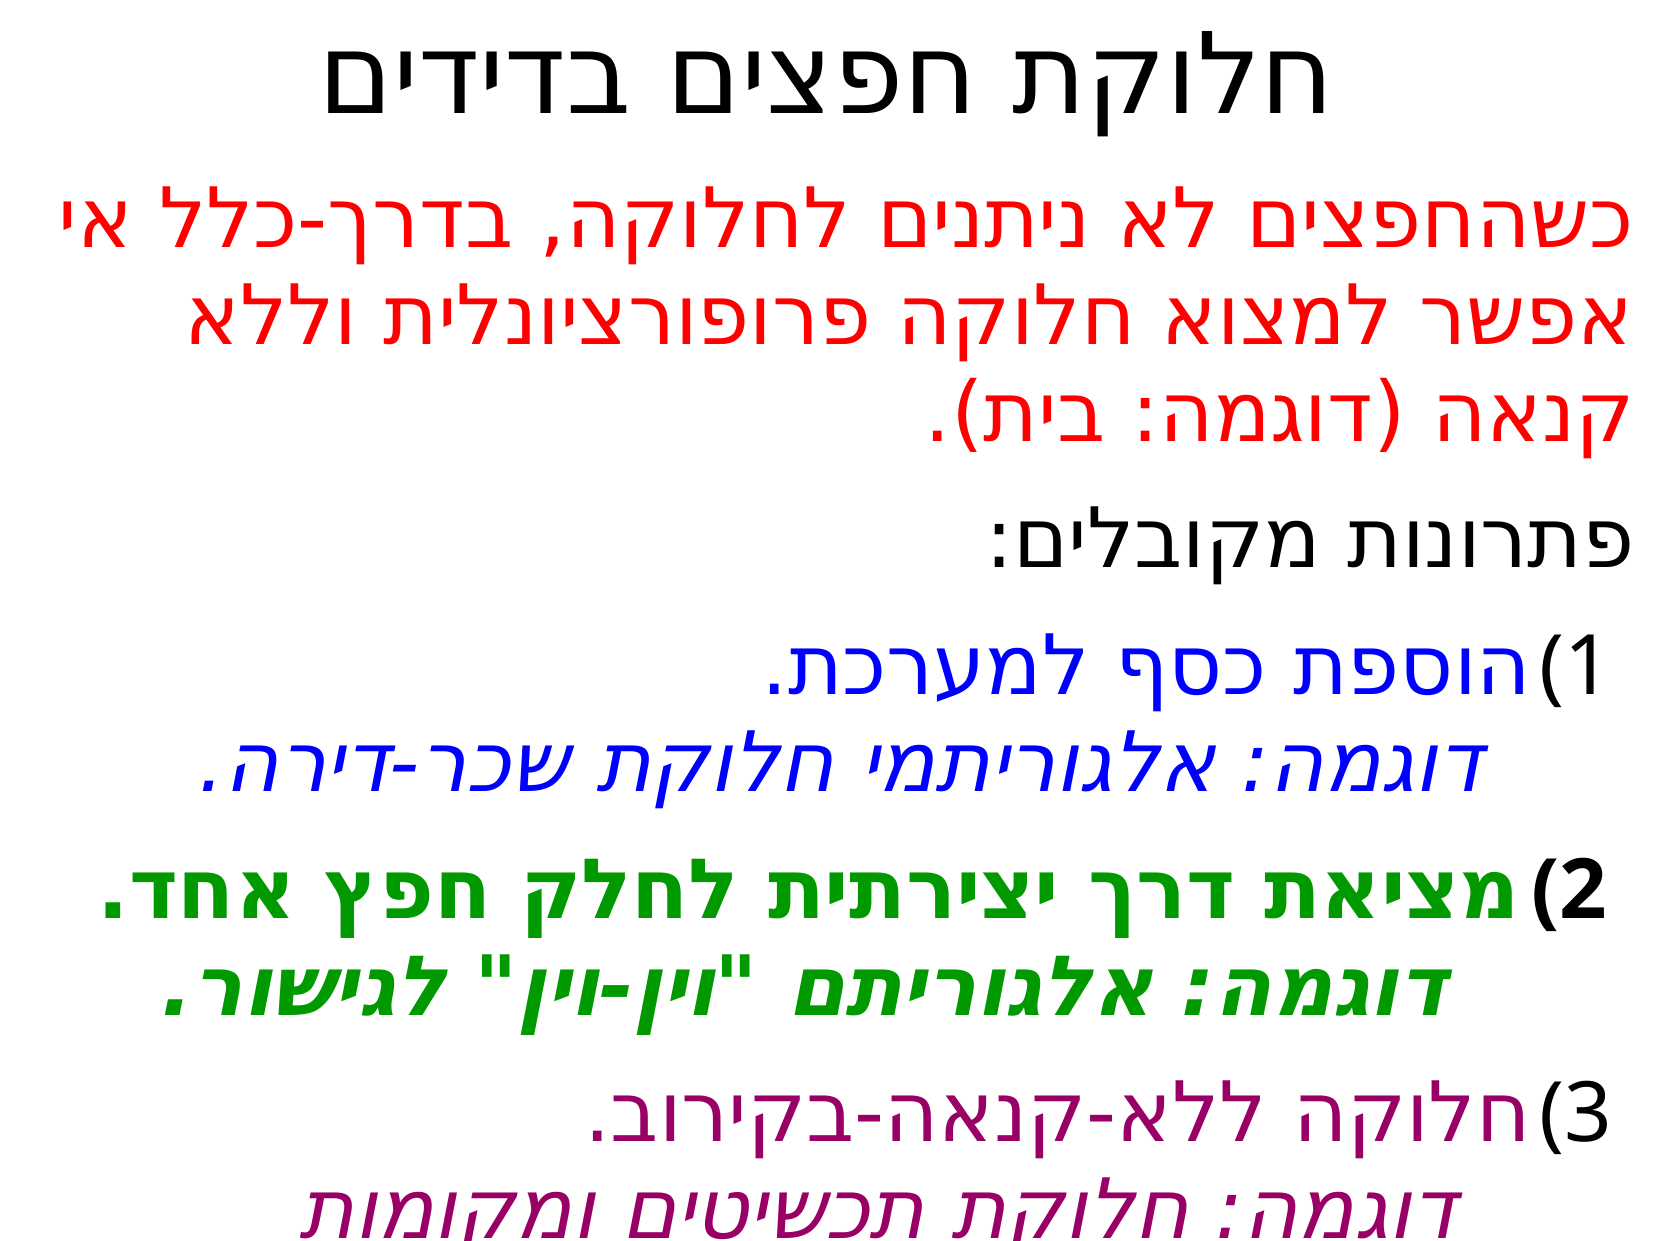

# חלוקת חפצים בדידים
כשהחפצים לא ניתנים לחלוקה, בדרך-כלל אי אפשר למצוא חלוקה פרופורציונלית וללא קנאה (דוגמה: בית).
פתרונות מקובלים:
הוספת כסף למערכת.
 	דוגמה: אלגוריתמי חלוקת שכר-דירה.
מציאת דרך יצירתית לחלק חפץ אחד.
 דוגמה: אלגוריתם "וין-וין" לגישור.
חלוקה ללא-קנאה-בקירוב.
 דוגמה: חלוקת תכשיטים ומקומות בקורסים.